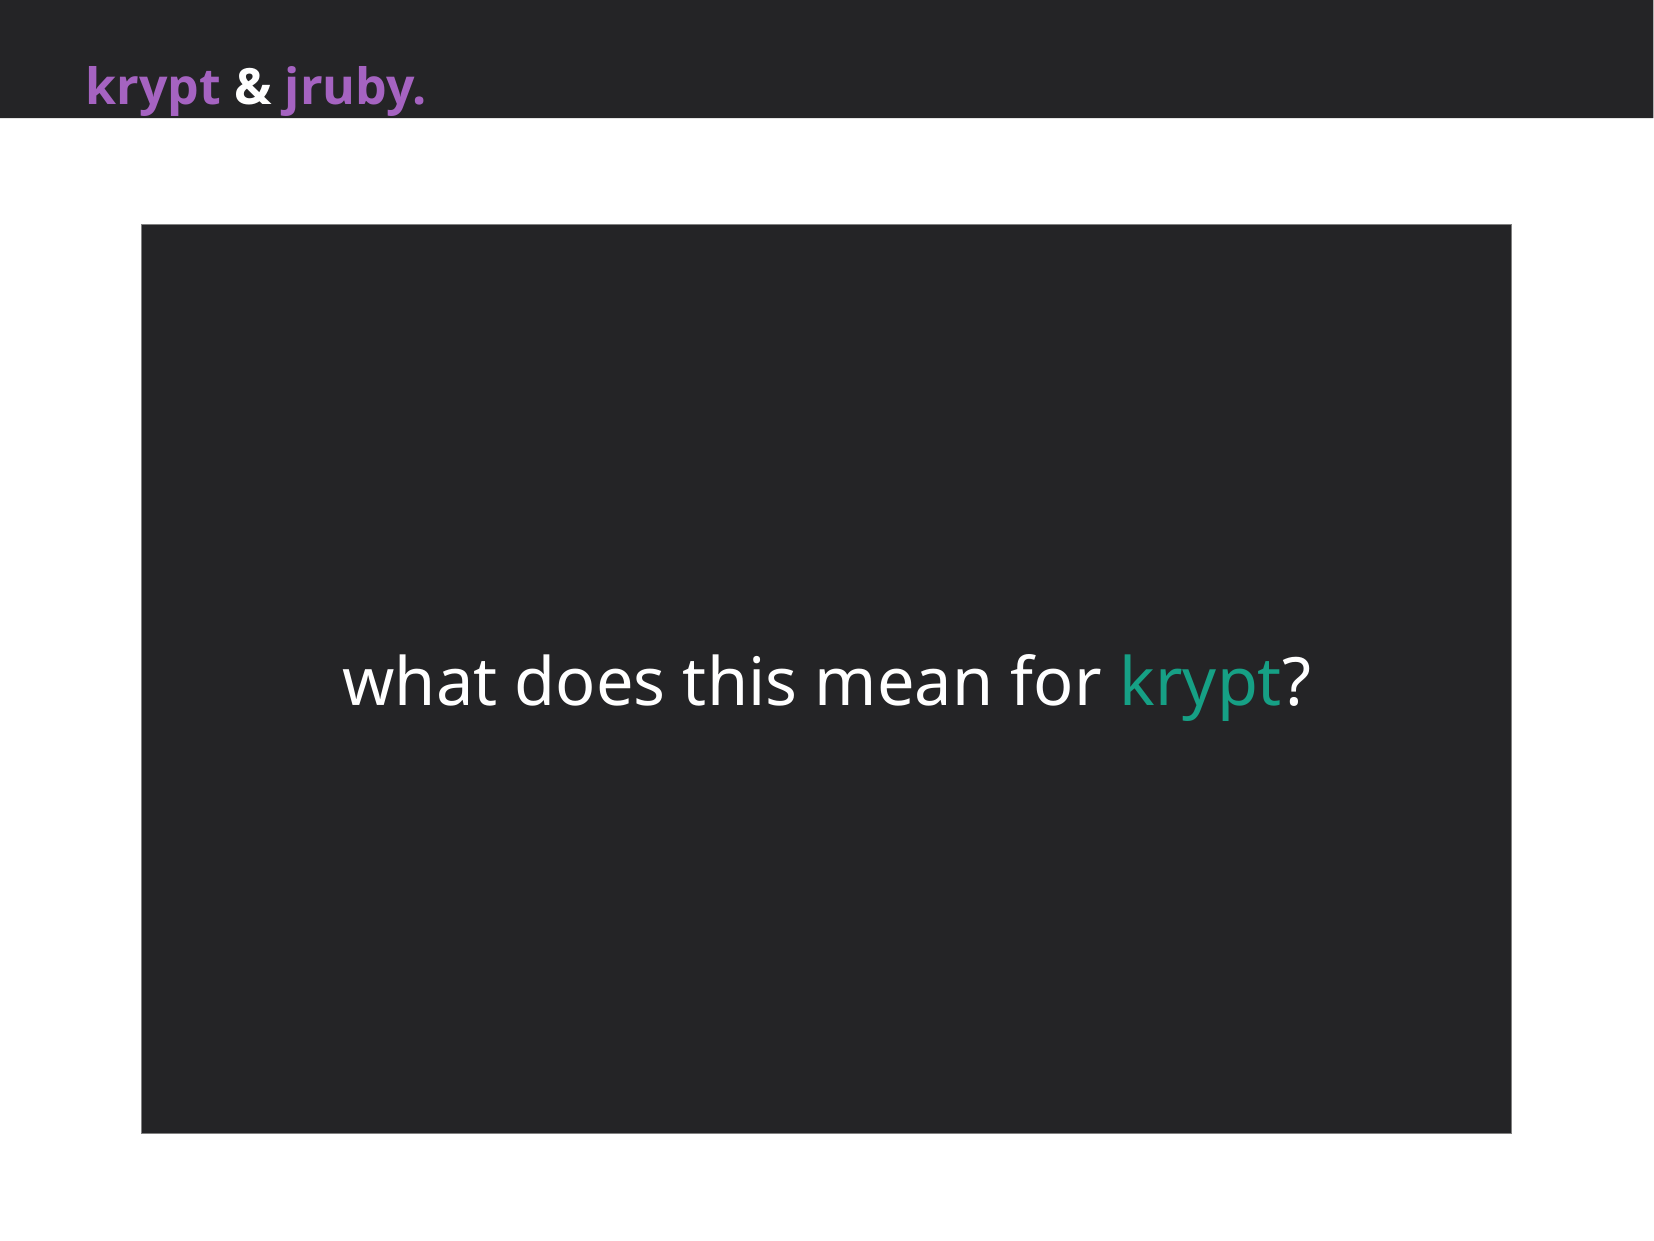

krypt & jruby.
what does this mean for krypt?